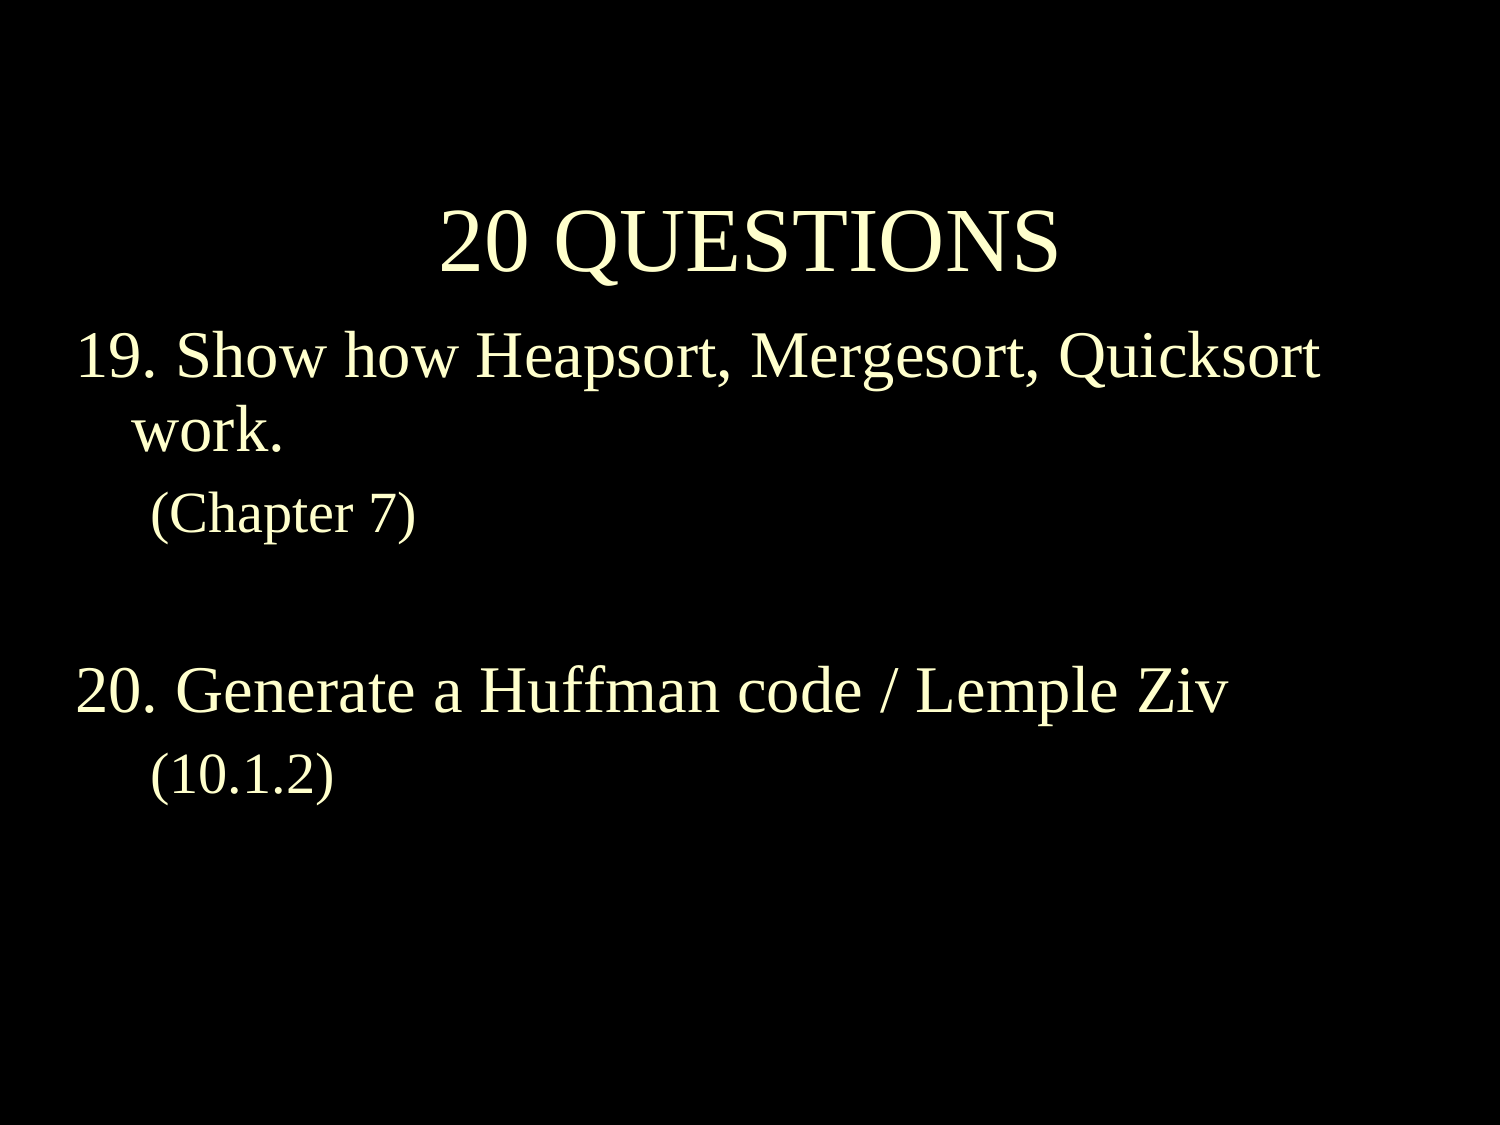

# 20 QUESTIONS
19. Show how Heapsort, Mergesort, Quicksort work.
(Chapter 7)
20. Generate a Huffman code / Lemple Ziv
(10.1.2)